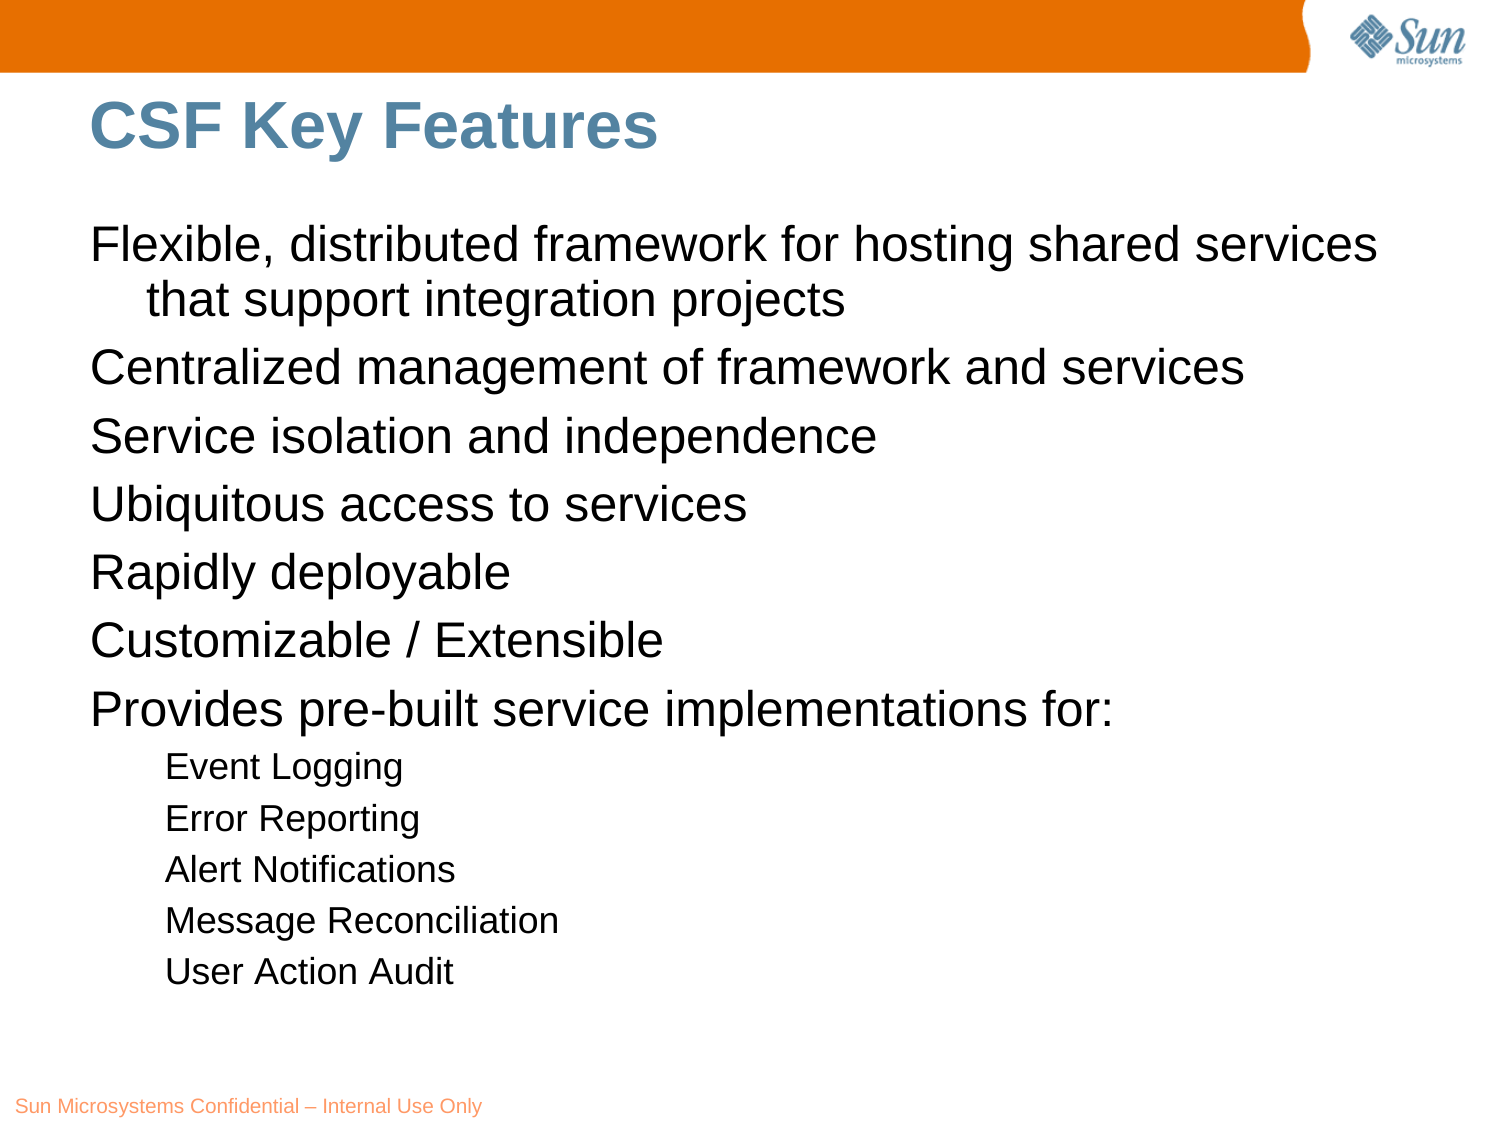

# CSF Key Features
Flexible, distributed framework for hosting shared services that support integration projects
Centralized management of framework and services
Service isolation and independence
Ubiquitous access to services
Rapidly deployable
Customizable / Extensible
Provides pre-built service implementations for:
Event Logging
Error Reporting
Alert Notifications
Message Reconciliation
User Action Audit